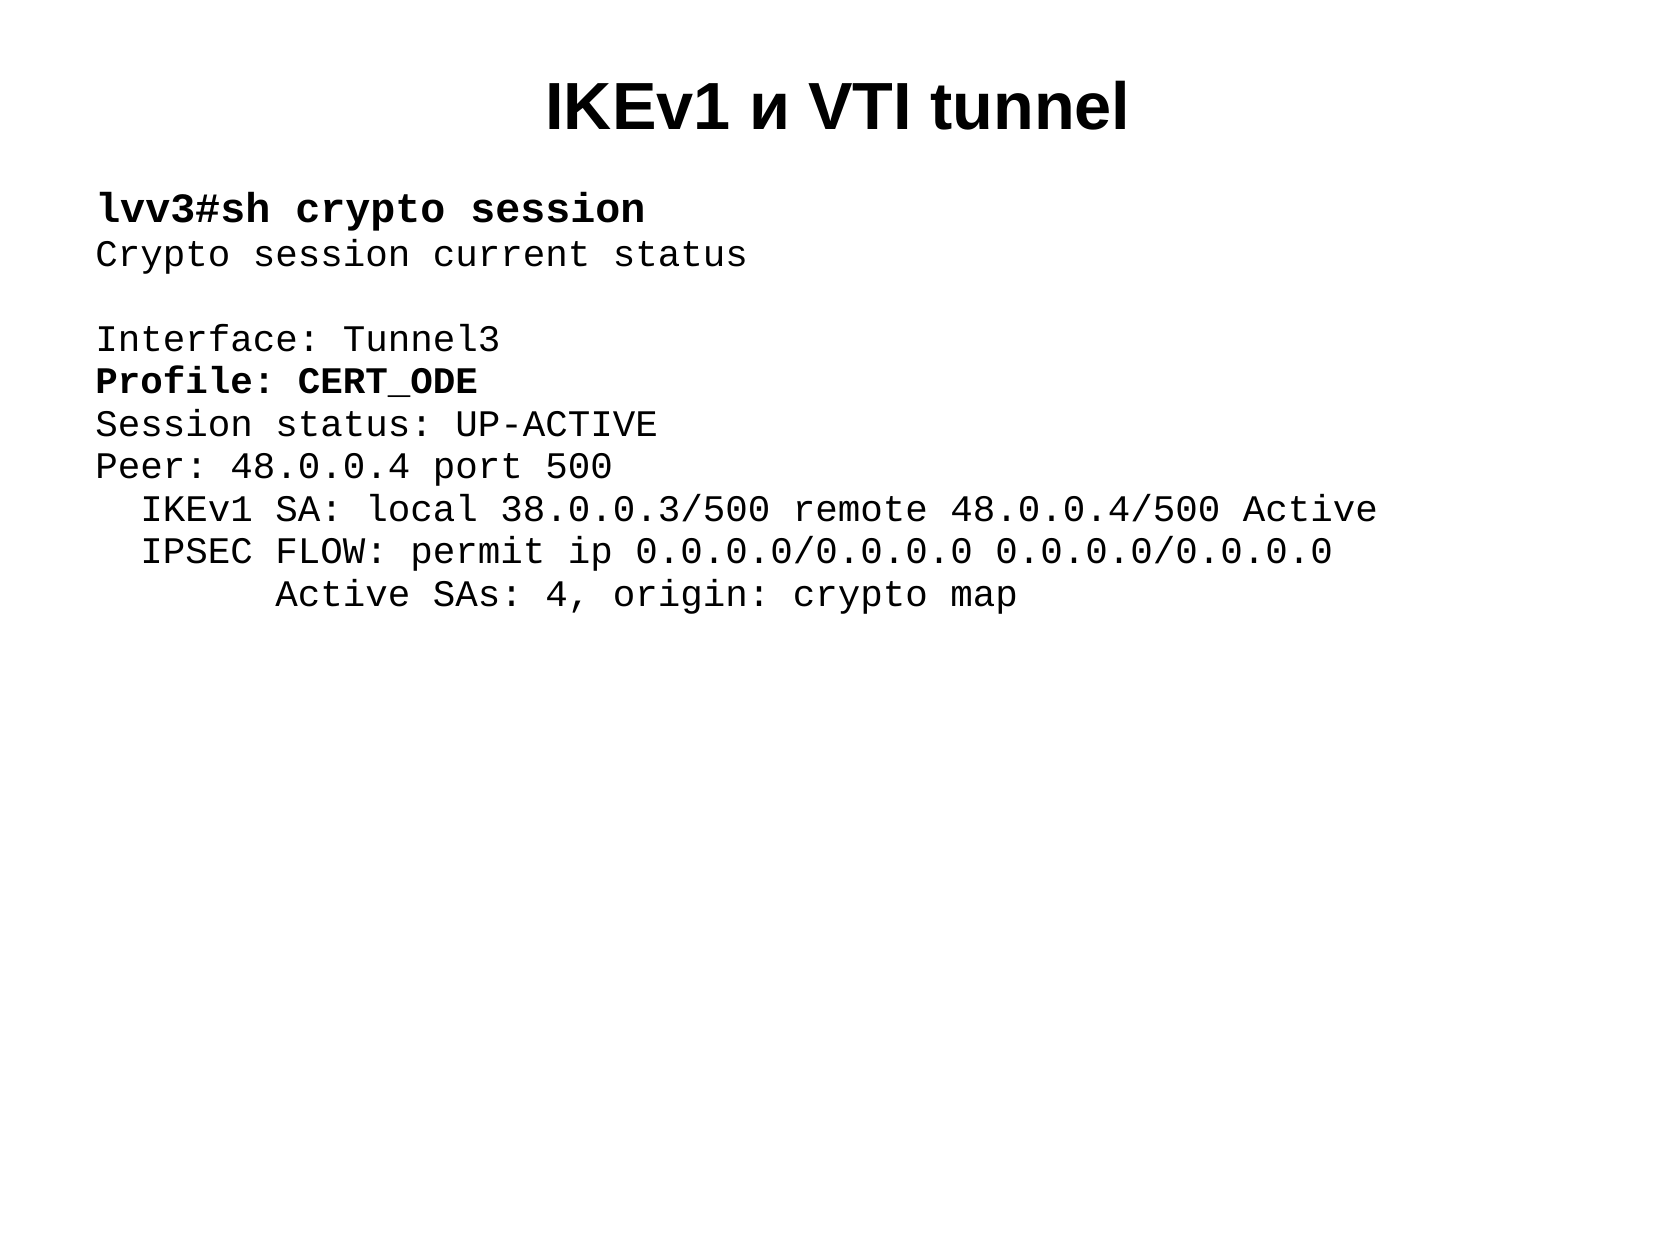

IKEv1 и VTI tunnel
# lvv3#sh crypto session
Crypto session current status
Interface: Tunnel3
Profile: CERT_ODE
Session status: UP-ACTIVE
Peer: 48.0.0.4 port 500
 IKEv1 SA: local 38.0.0.3/500 remote 48.0.0.4/500 Active
 IPSEC FLOW: permit ip 0.0.0.0/0.0.0.0 0.0.0.0/0.0.0.0
 Active SAs: 4, origin: crypto map